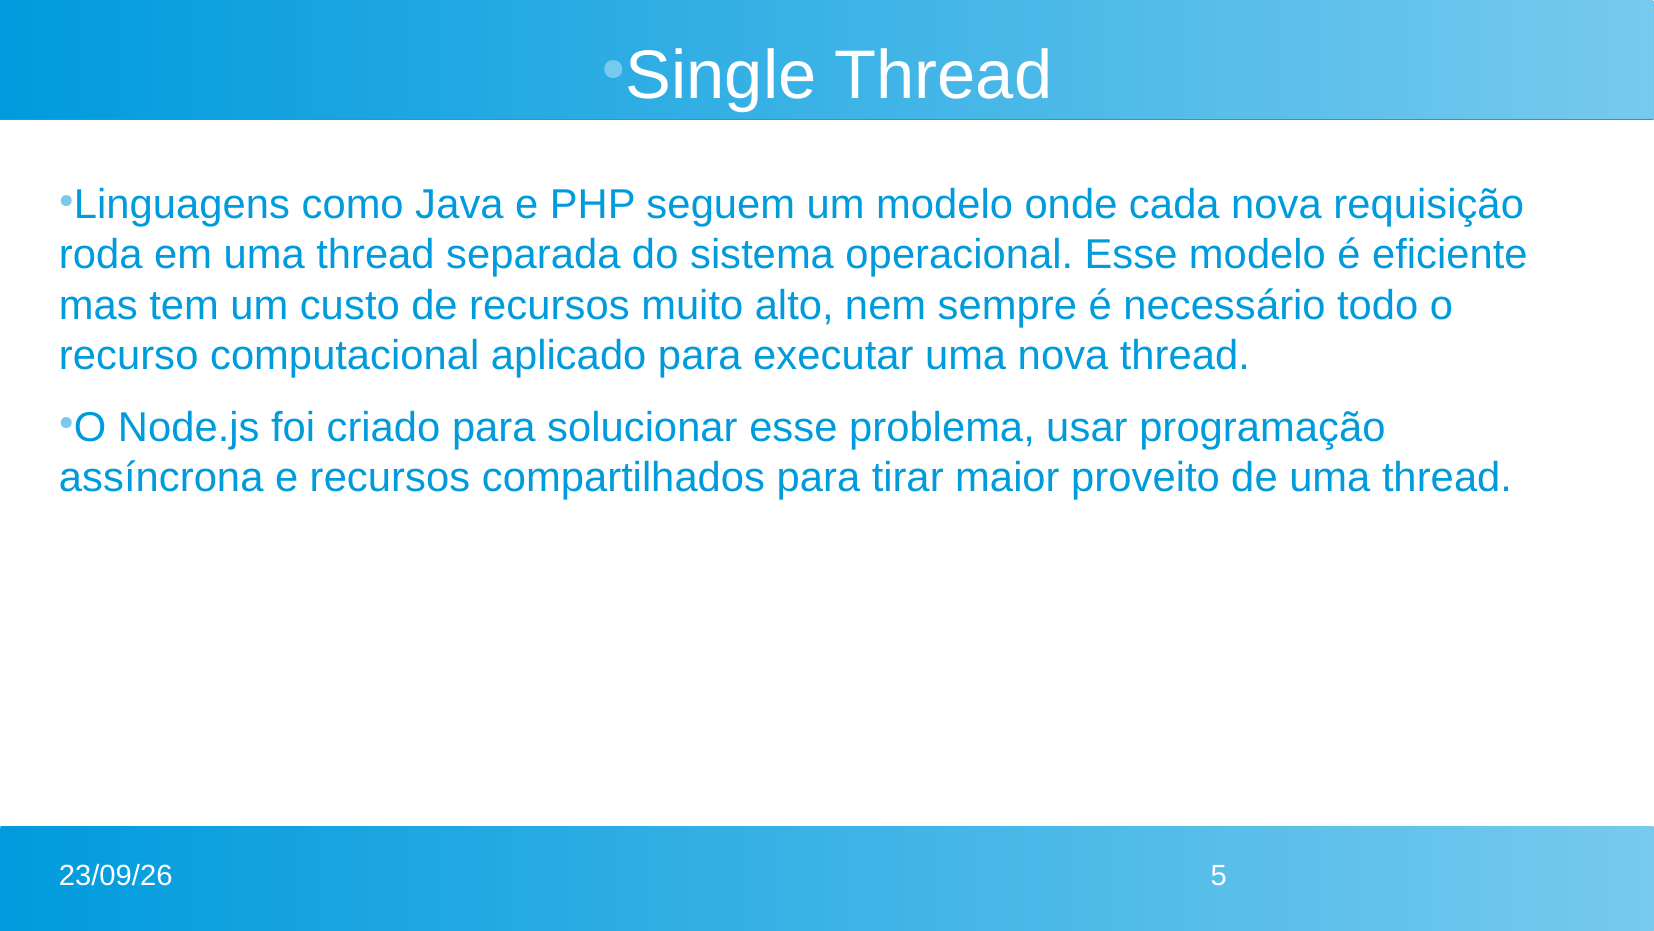

# Single Thread
Linguagens como Java e PHP seguem um modelo onde cada nova requisição roda em uma thread separada do sistema operacional. Esse modelo é eficiente mas tem um custo de recursos muito alto, nem sempre é necessário todo o recurso computacional aplicado para executar uma nova thread.
O Node.js foi criado para solucionar esse problema, usar programação assíncrona e recursos compartilhados para tirar maior proveito de uma thread.